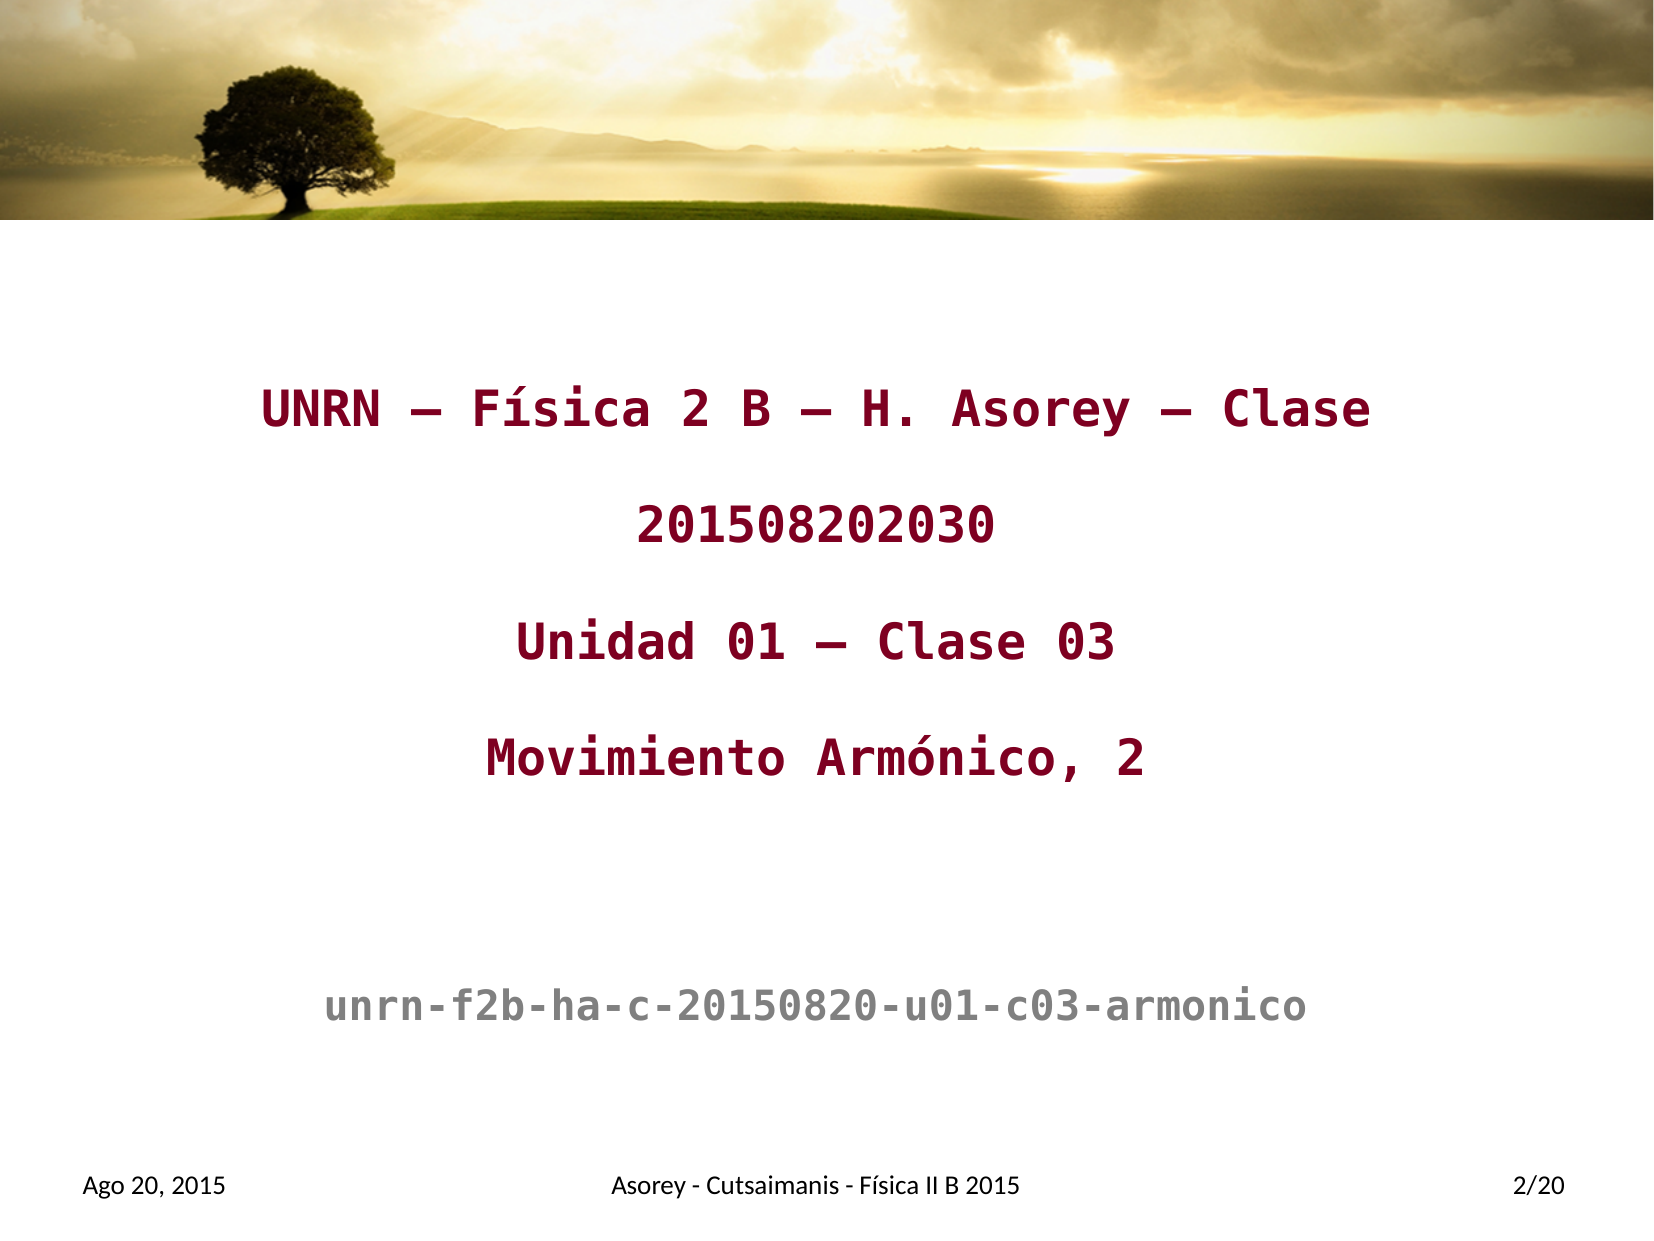

# UNRN – Física 2 B – H. Asorey – Clase
201508202030
Unidad 01 – Clase 03
Movimiento Armónico, 2
unrn-f2b-ha-c-20150820-u01-c03-armonico
Ago 20, 2015
Asorey - Cutsaimanis - Física II B 2015
2